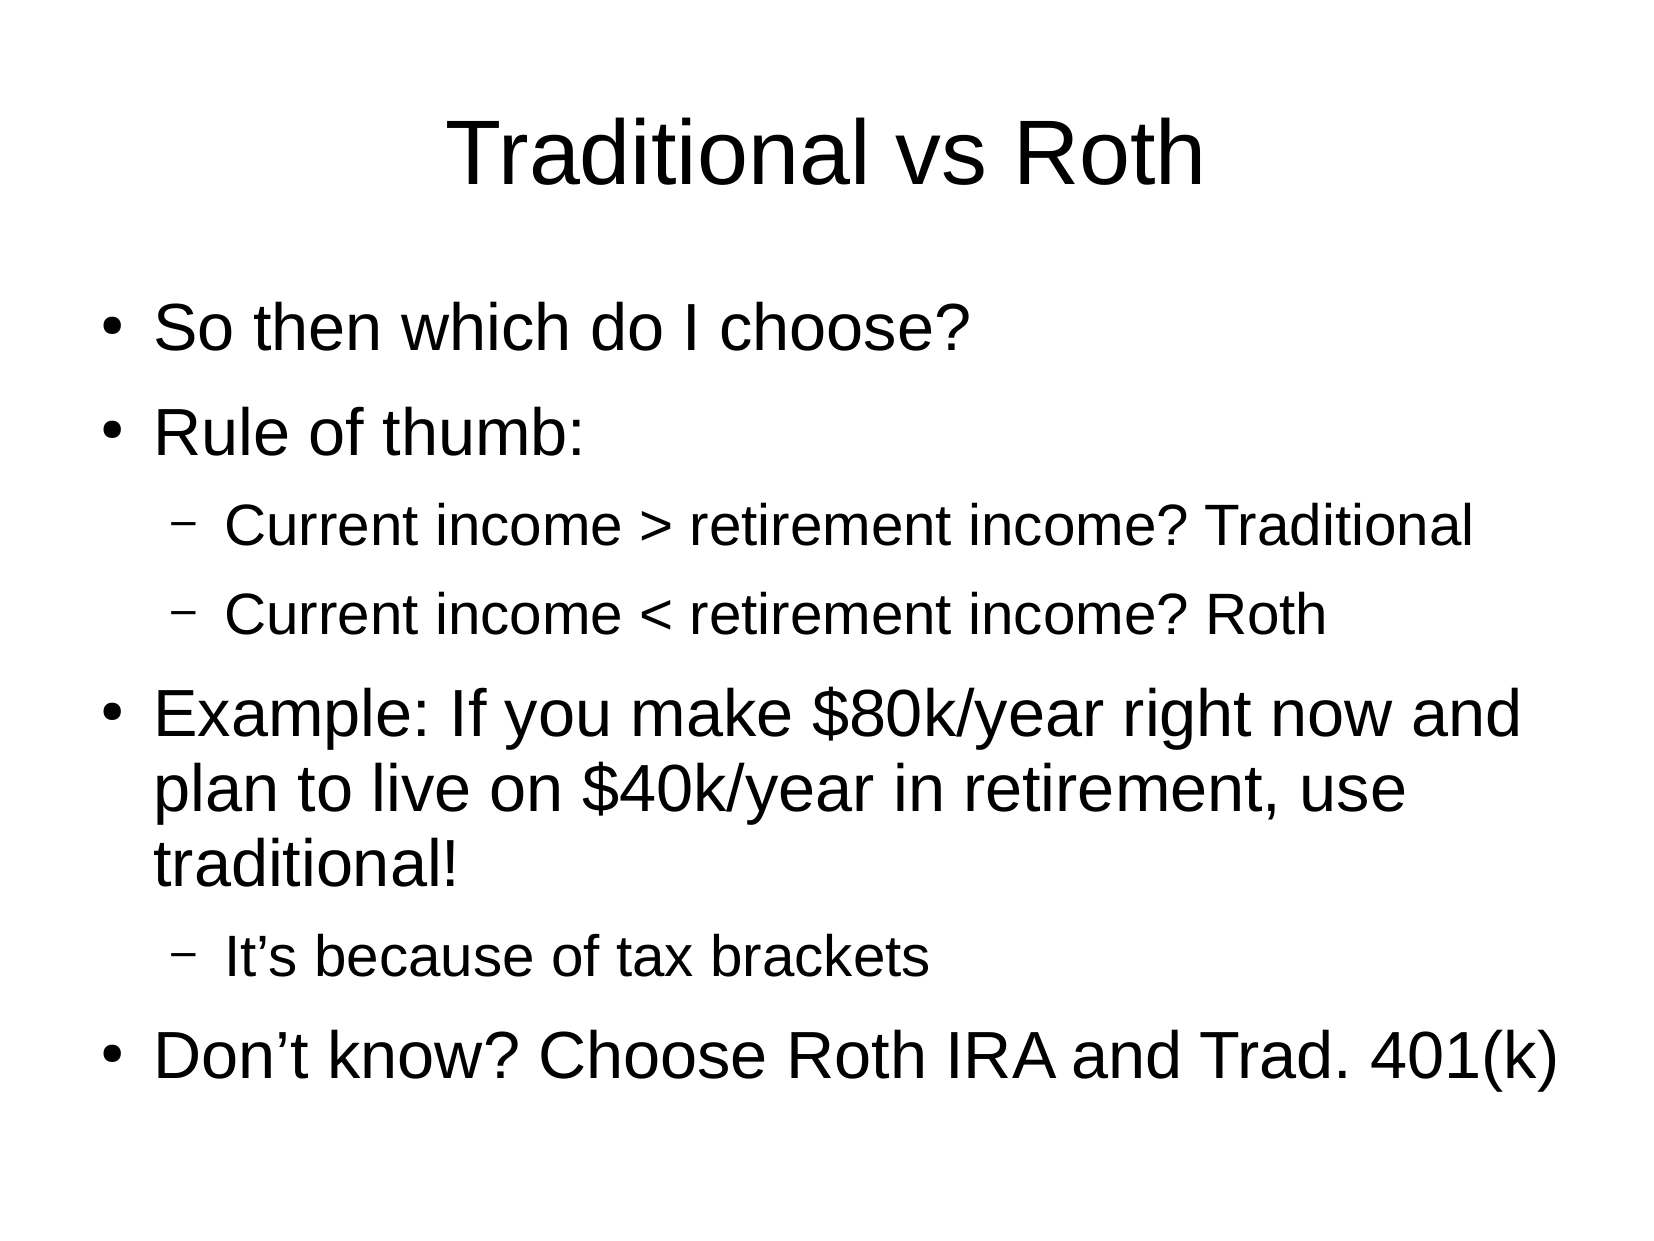

# Traditional vs Roth
So then which do I choose?
Rule of thumb:
Current income > retirement income? Traditional
Current income < retirement income? Roth
Example: If you make $80k/year right now and plan to live on $40k/year in retirement, use traditional!
It’s because of tax brackets
Don’t know? Choose Roth IRA and Trad. 401(k)